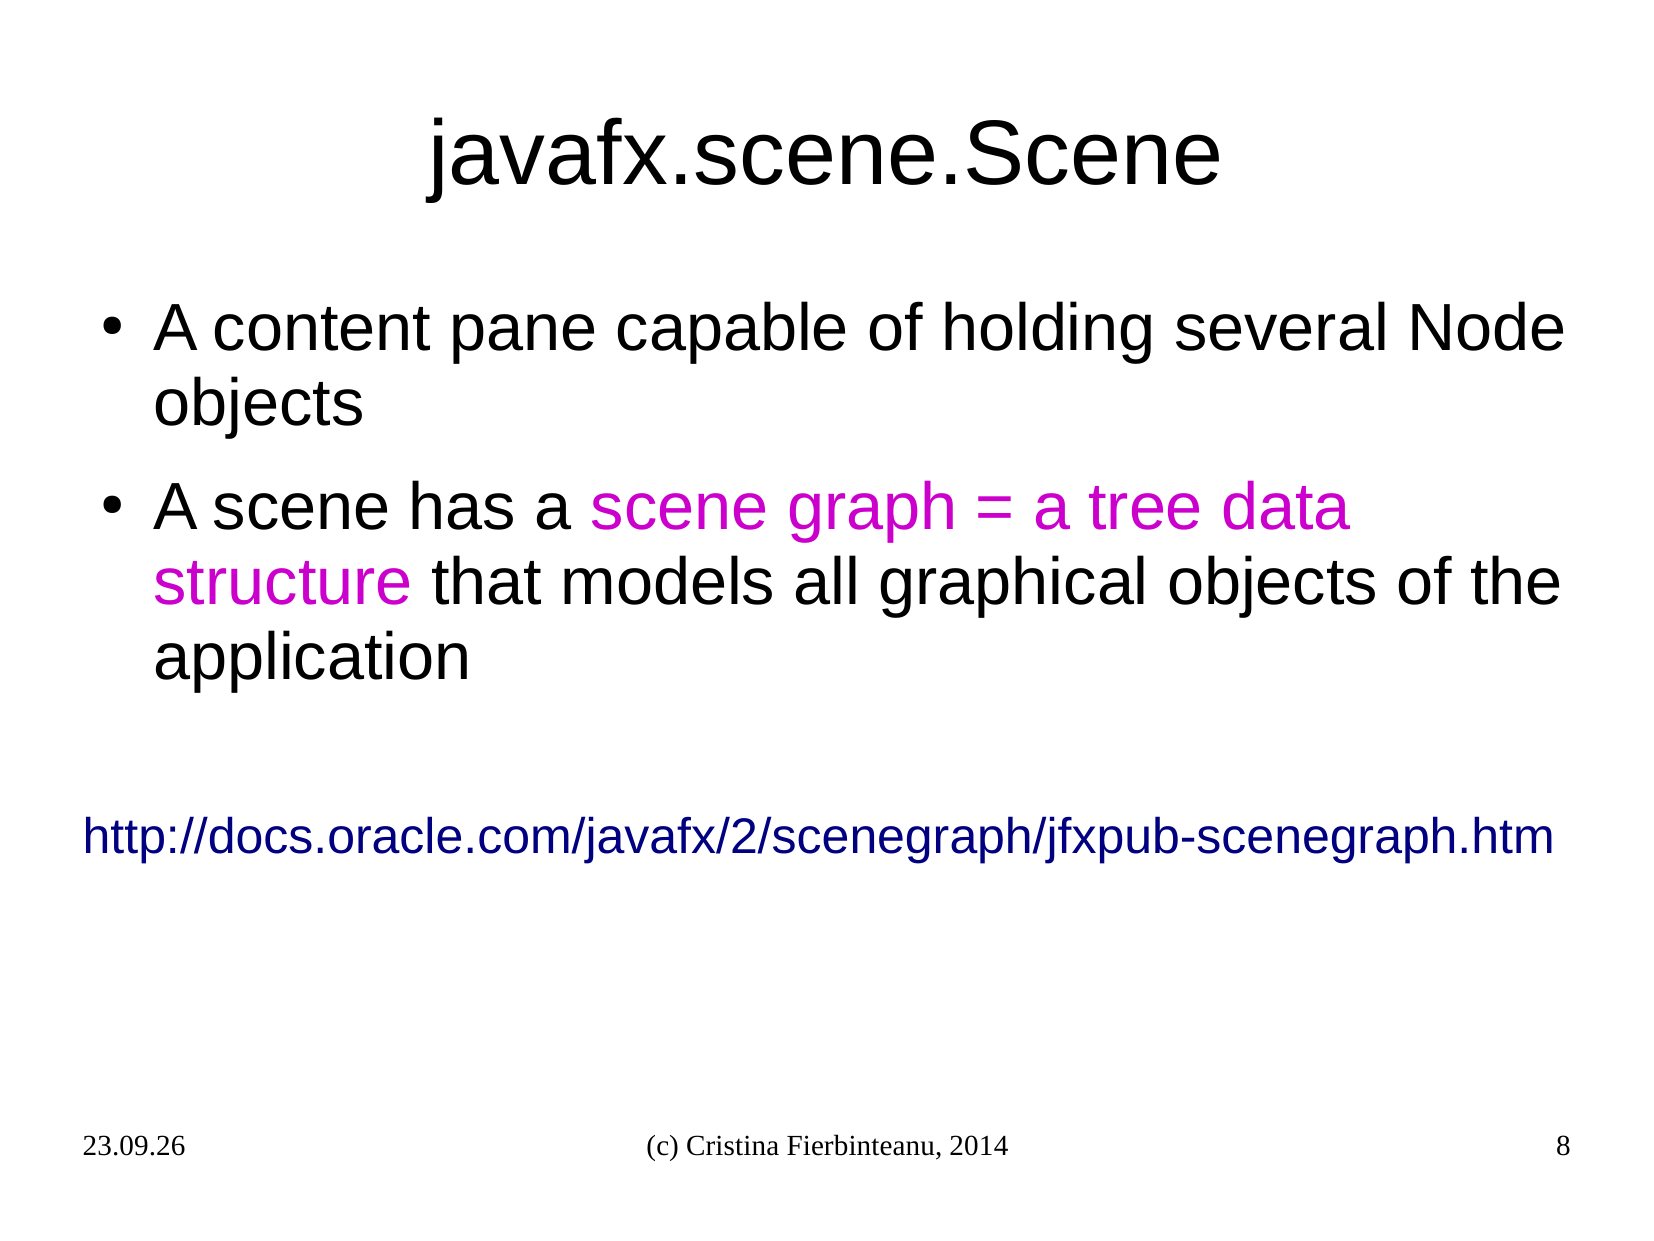

# javafx.scene.Scene
A content pane capable of holding several Node objects
A scene has a scene graph = a tree data structure that models all graphical objects of the application
http://docs.oracle.com/javafx/2/scenegraph/jfxpub-scenegraph.htm
(c) Cristina Fierbinteanu, 2014
8